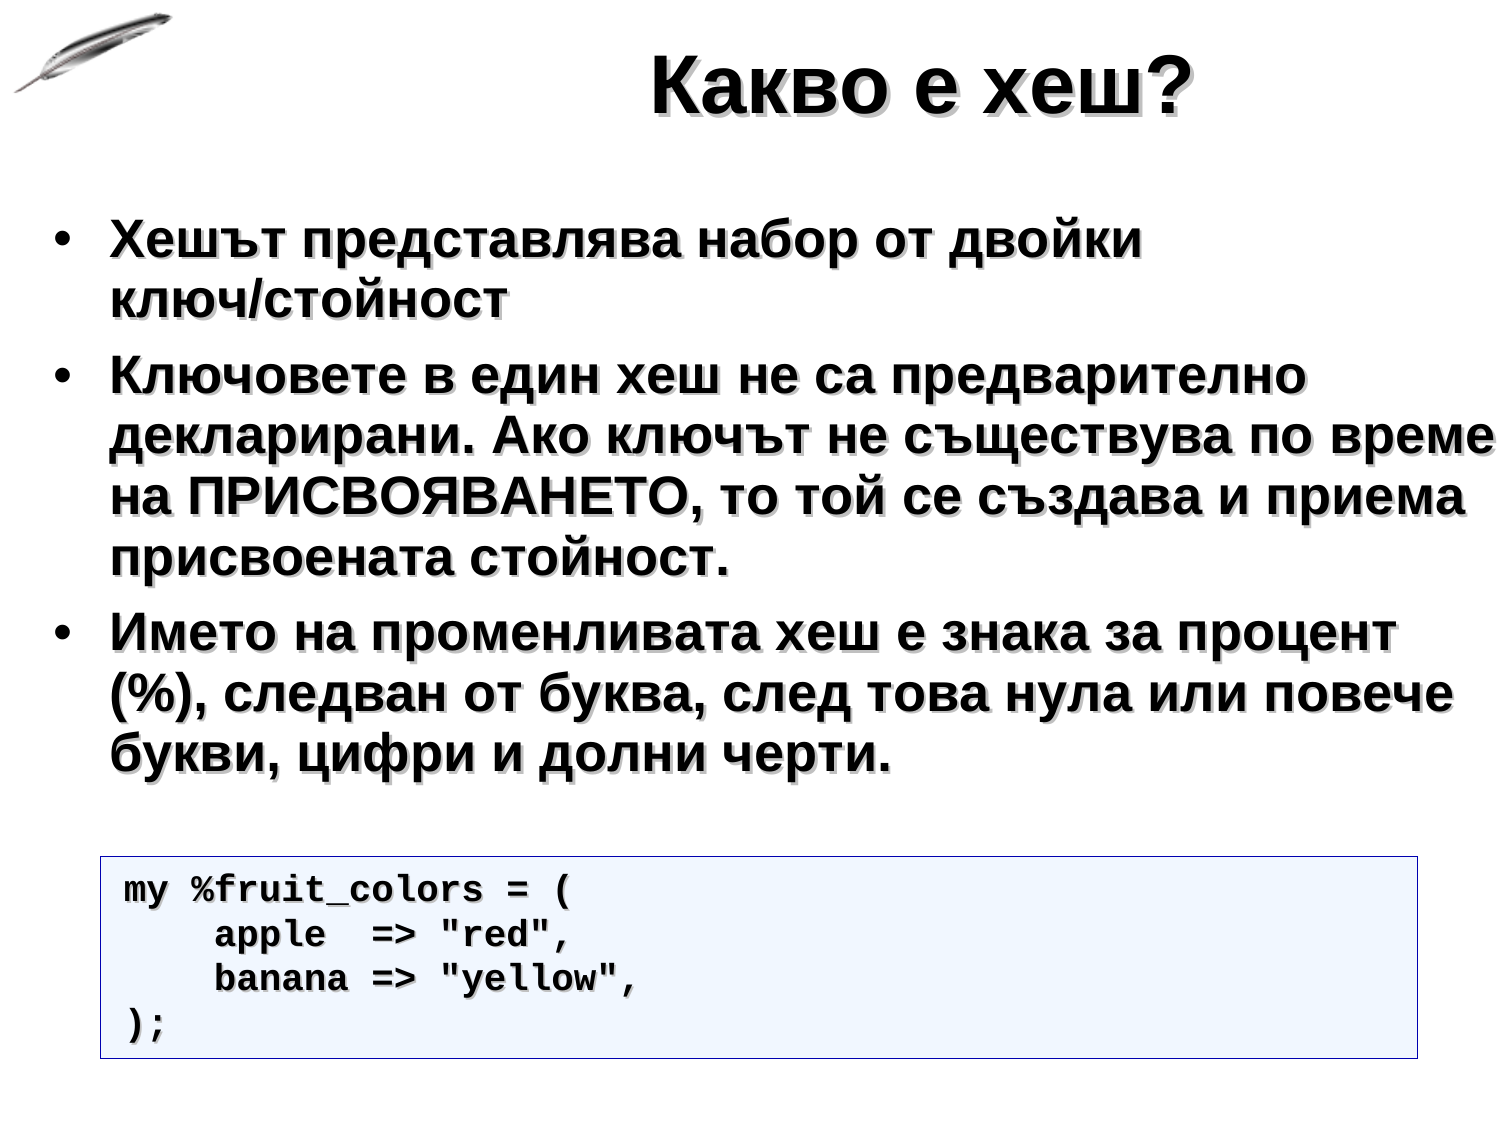

# Какво е хеш?
Хешът представлява набор от двойки ключ/стойност
Ключовете в един хеш не са предварително декларирани. Ако ключът не съществува по време на ПРИСВОЯВАНЕТО, то той се създава и приема присвоената стойност.
Името на променливата хеш е знака за процент (%), следван от буква, след това нула или повече букви, цифри и долни черти.
my %fruit_colors = (
 apple => "red",
 banana => "yellow",
);